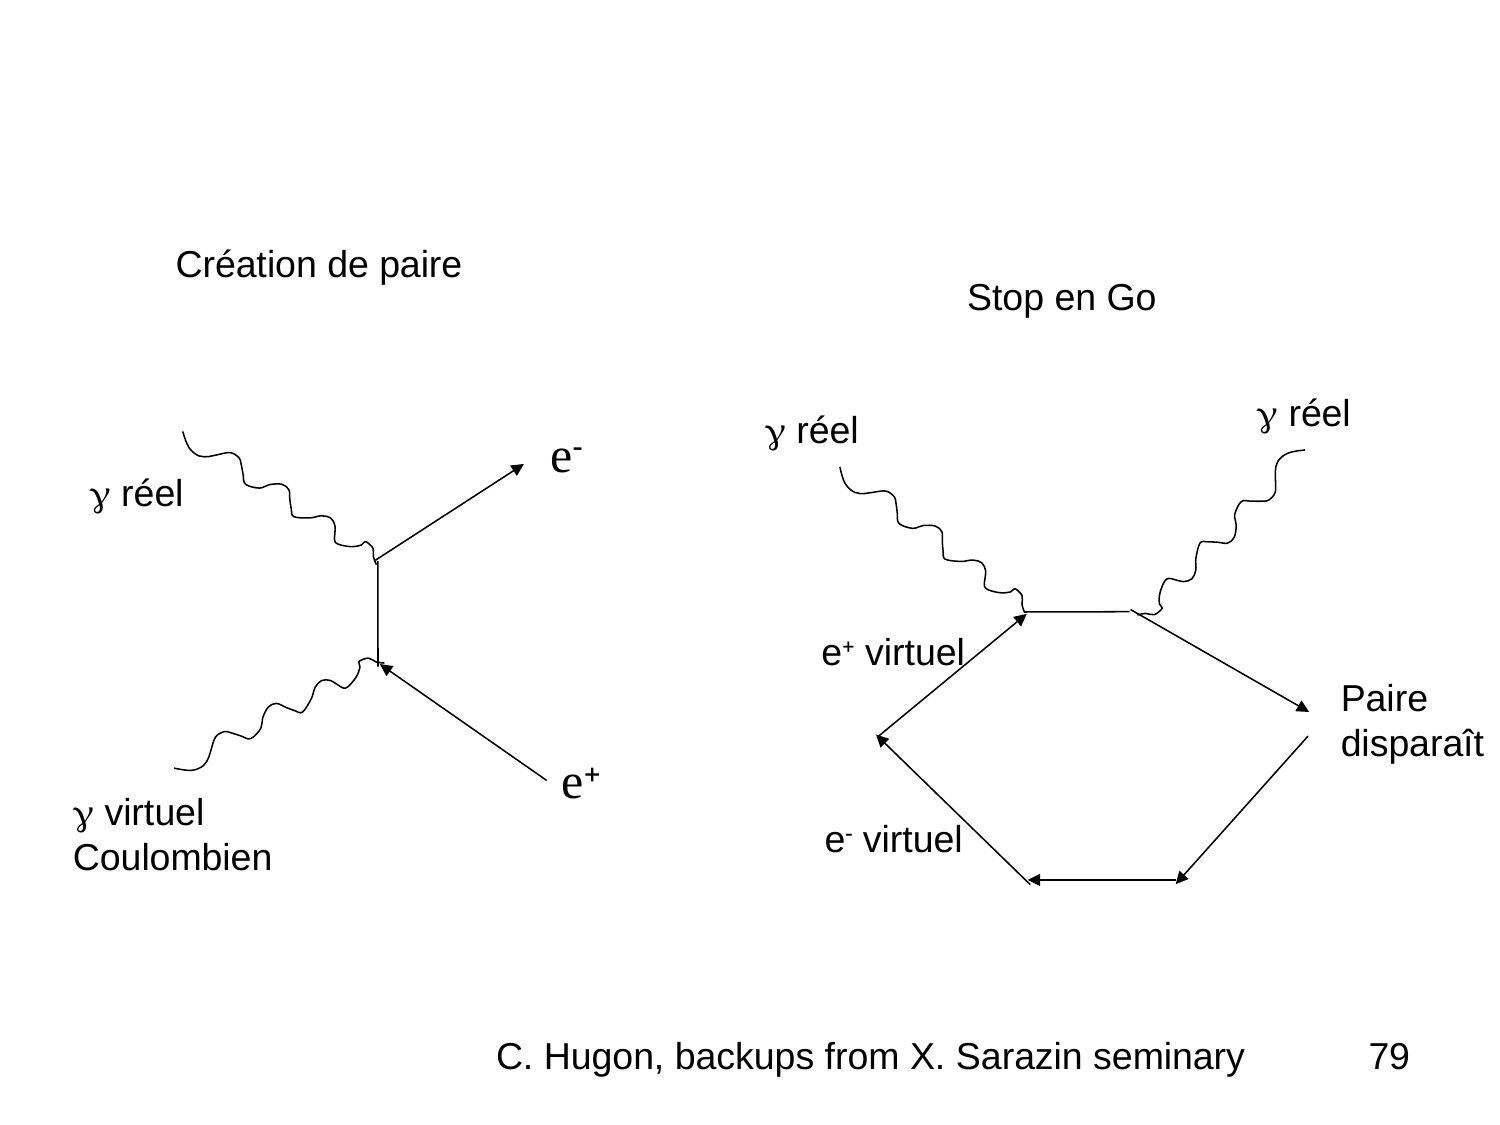

Création de paire
Stop en Go
 réel
 réel
e
 réel
e virtuel
Paire
disparaît
e
 virtuel
Coulombien
e virtuel
C. Hugon, backups from X. Sarazin seminary
79